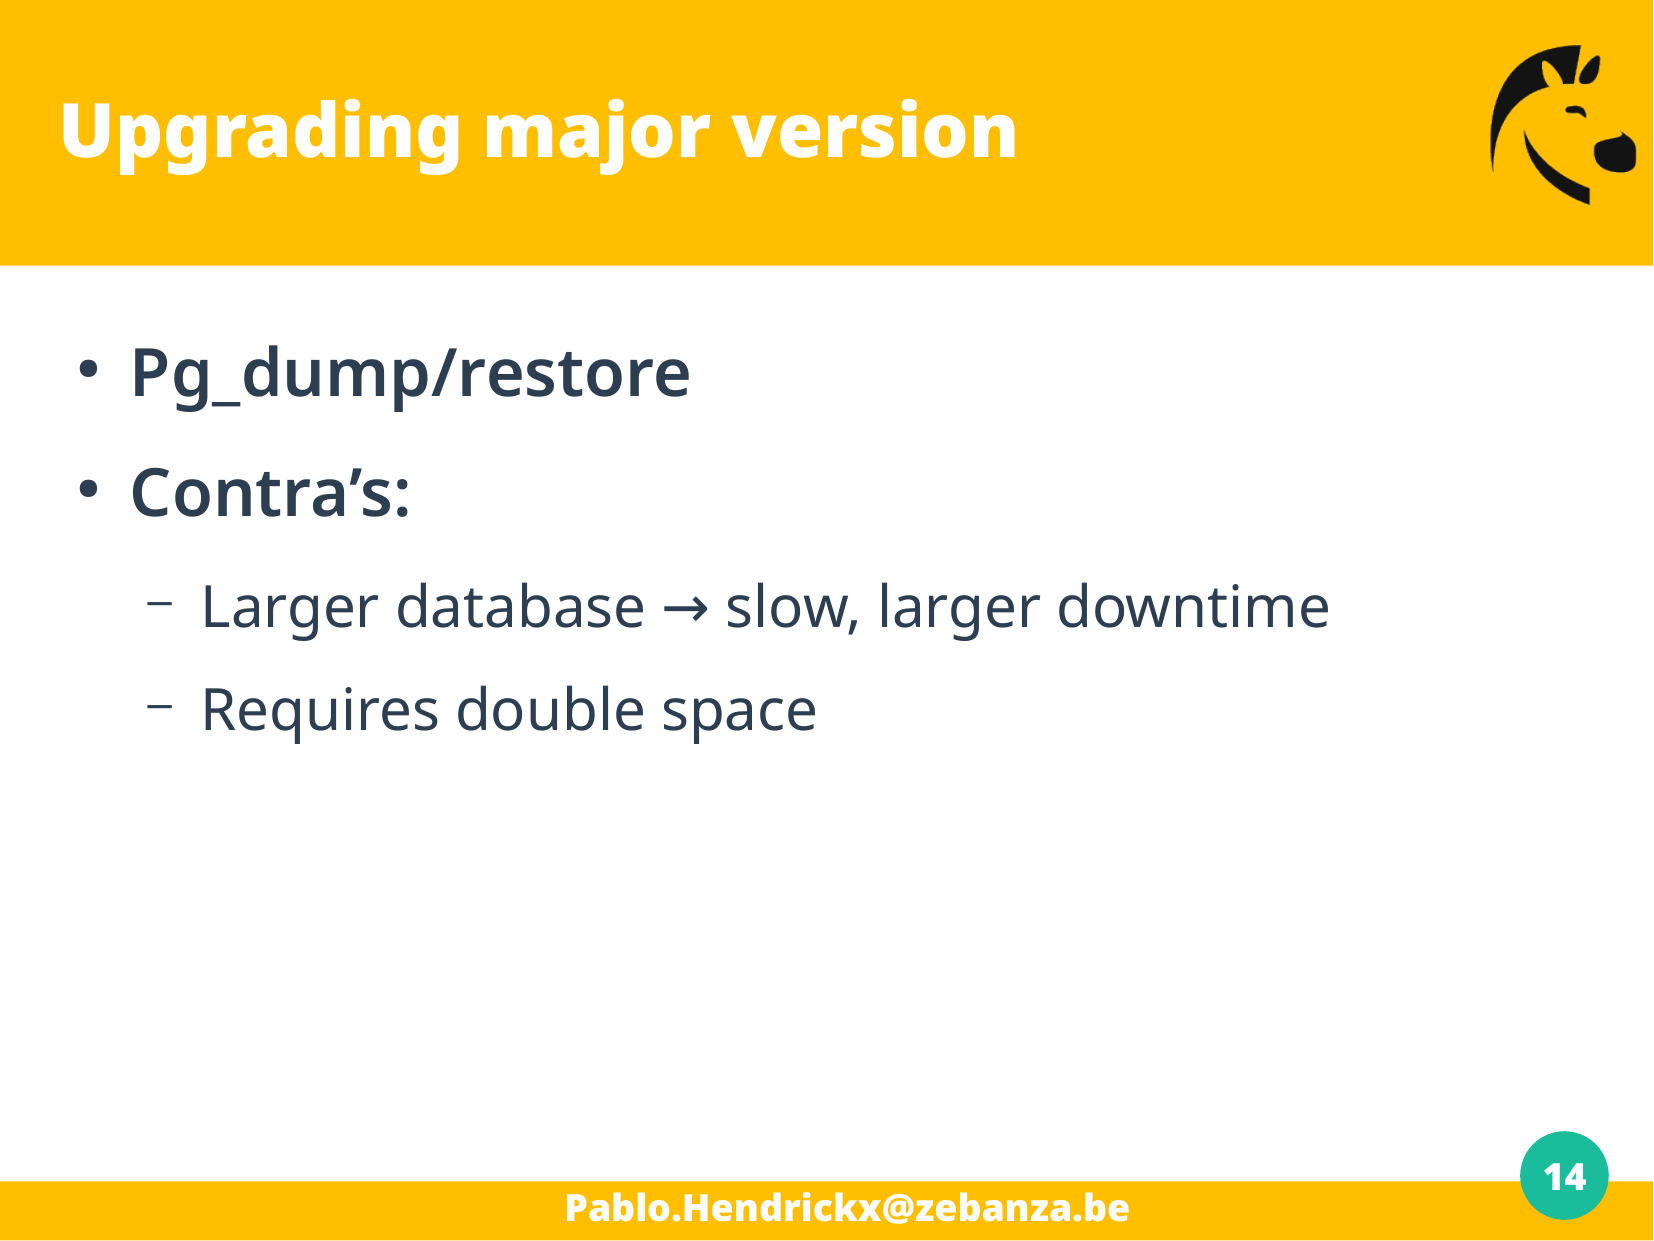

# Upgrading major version
Pg_dump/restore
Contra’s:
Larger database → slow, larger downtime
Requires double space
14
Pablo.Hendrickx@zebanza.be